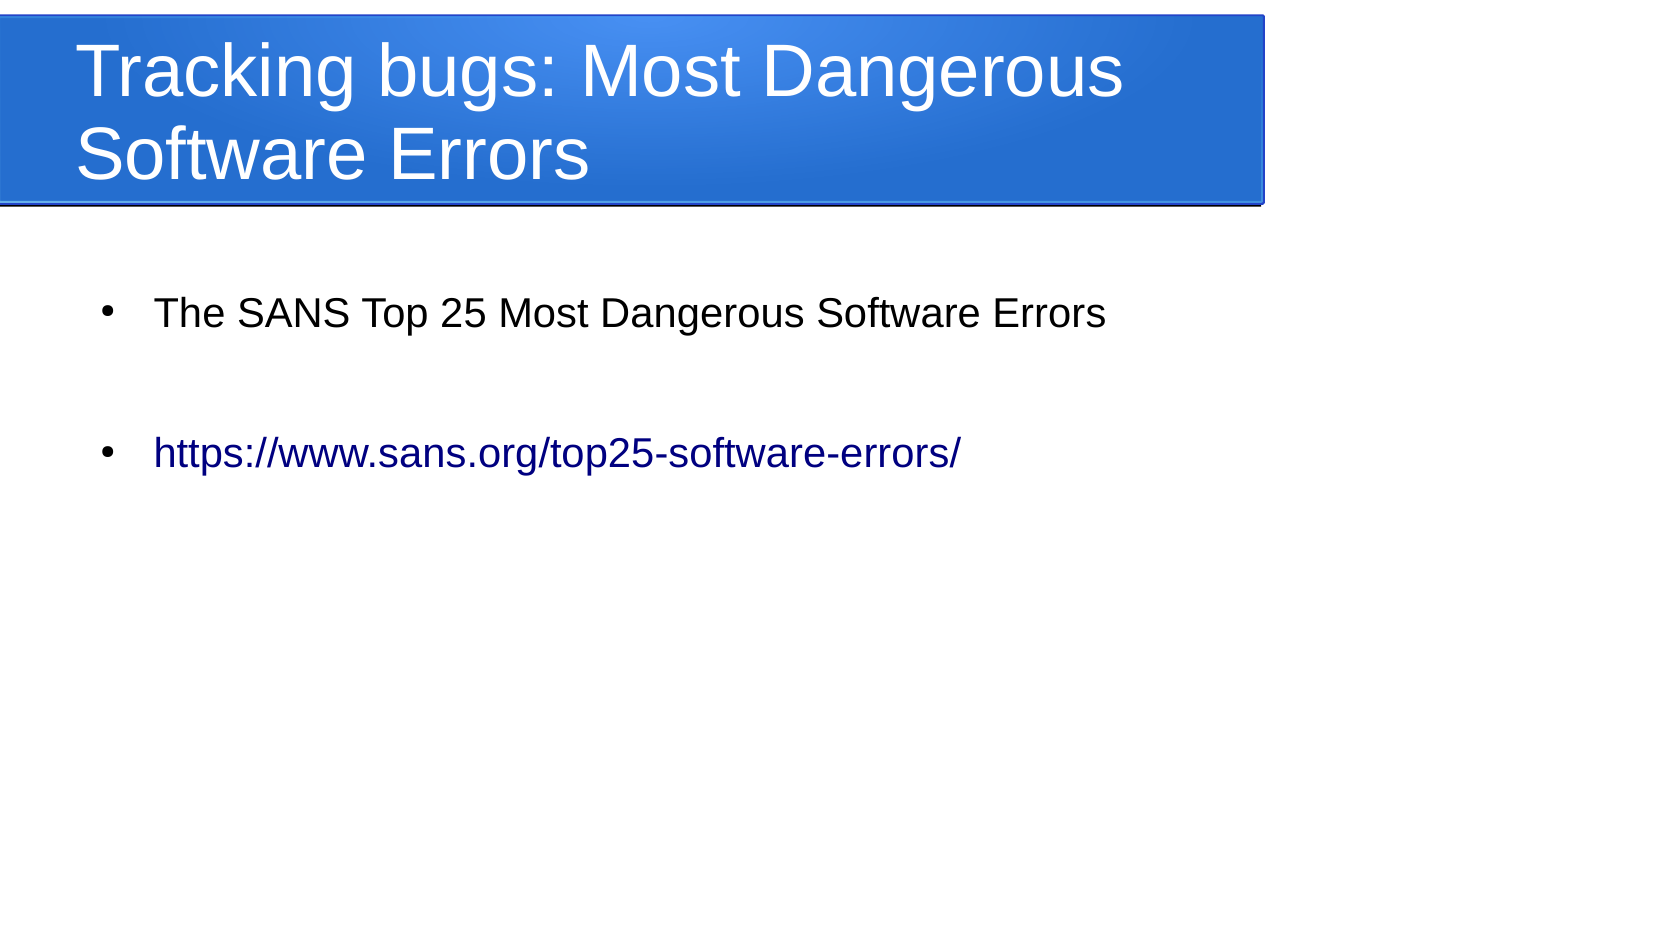

# Tracking bugs: Most Dangerous Software Errors
The SANS Top 25 Most Dangerous Software Errors
https://www.sans.org/top25-software-errors/